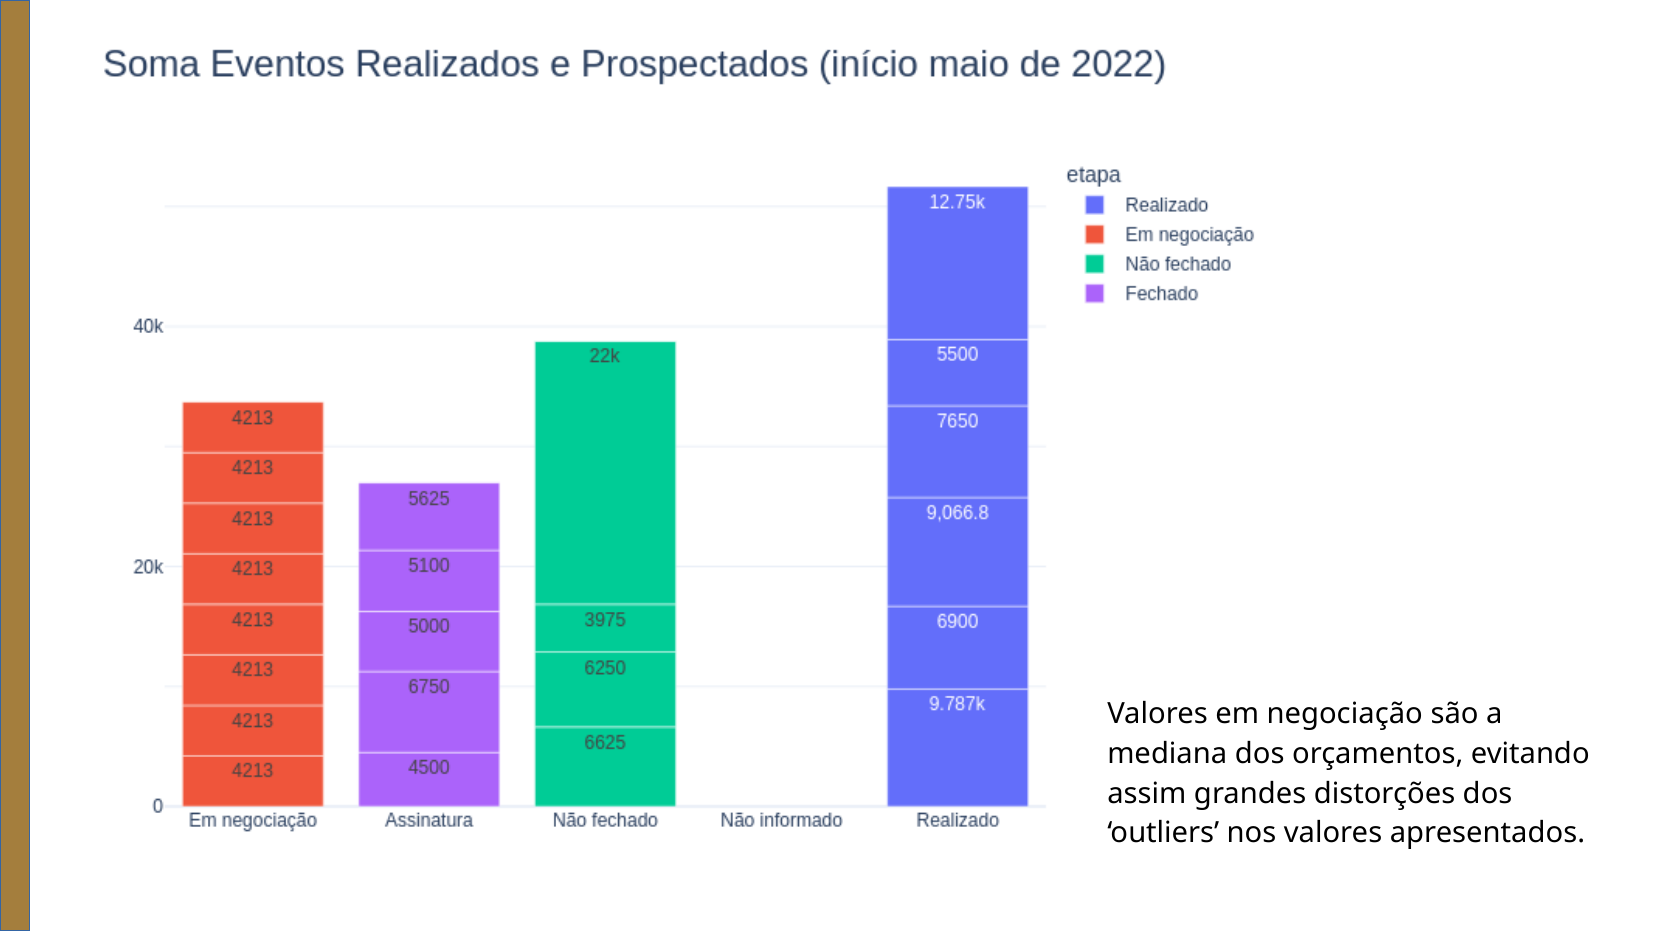

Valores em negociação são a mediana dos orçamentos, evitando assim grandes distorções dos ‘outliers’ nos valores apresentados.